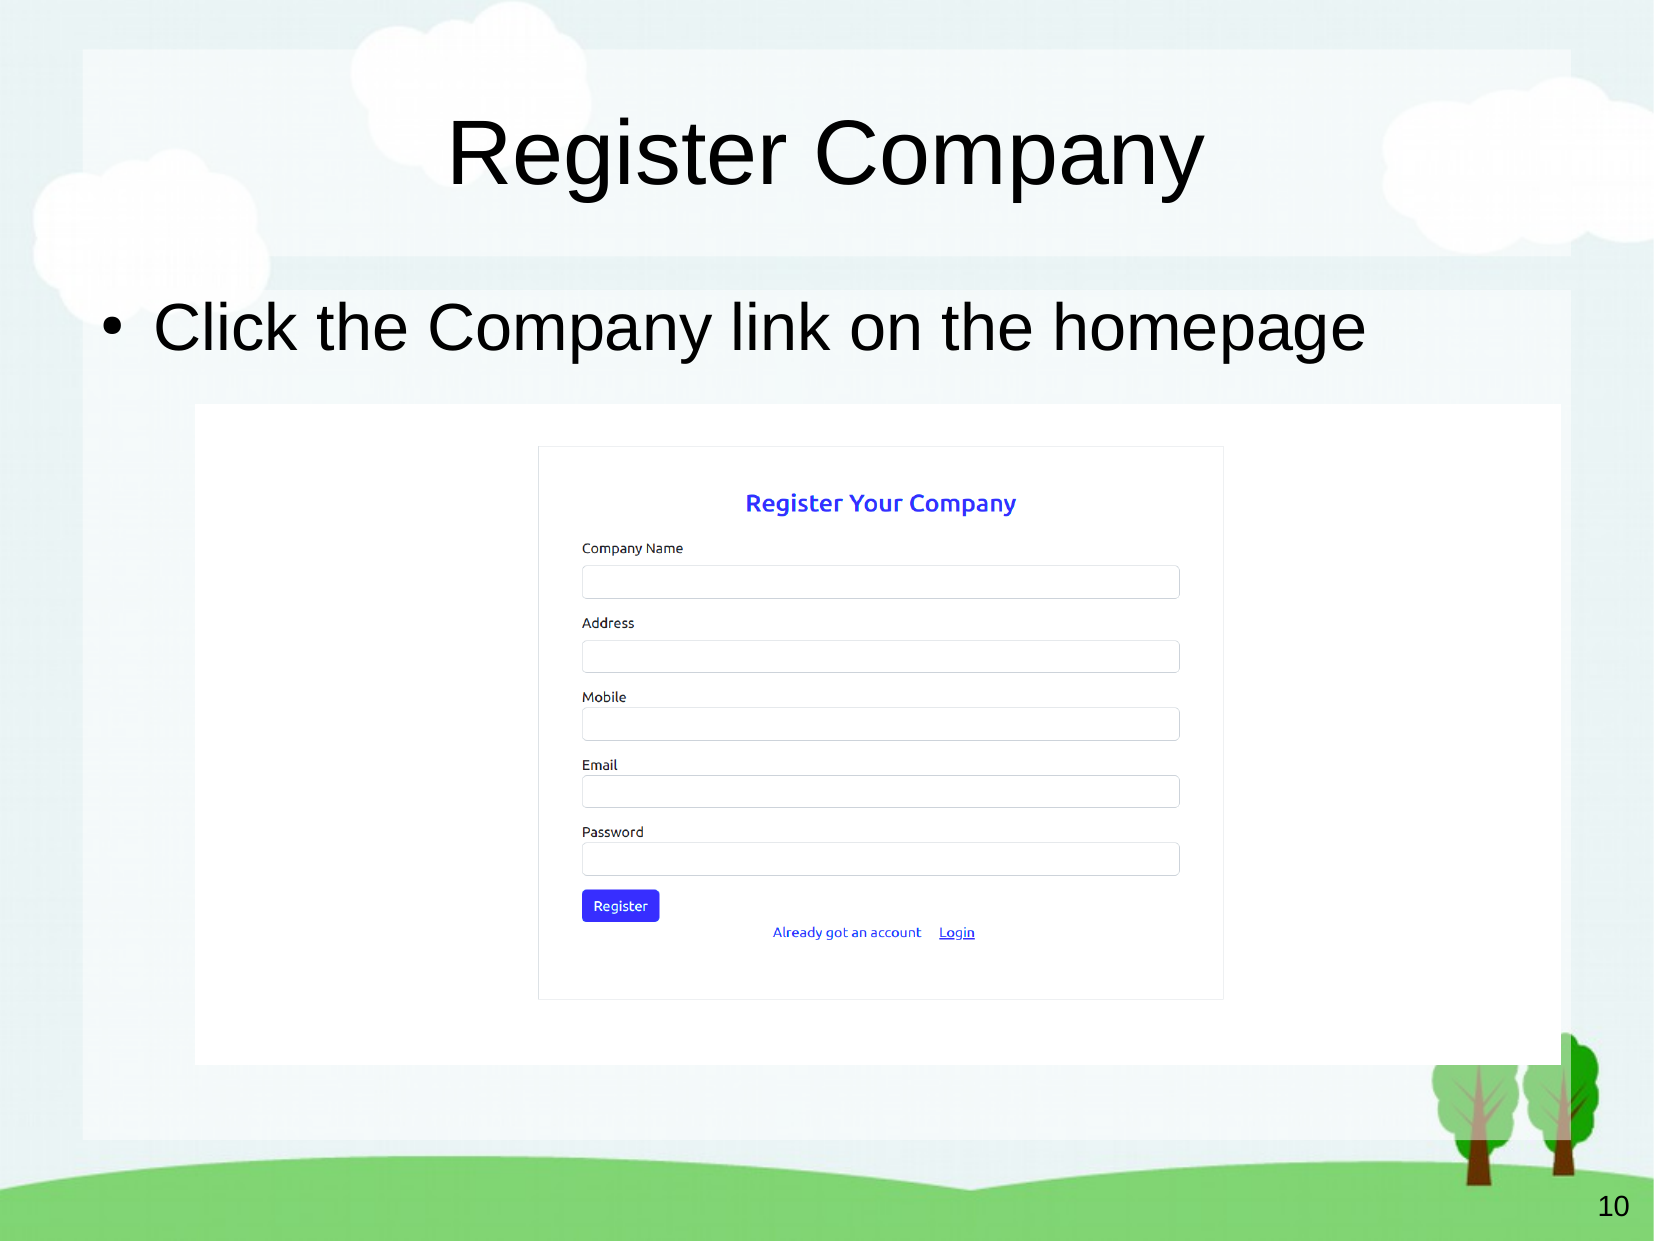

# Register Company
Click the Company link on the homepage
10